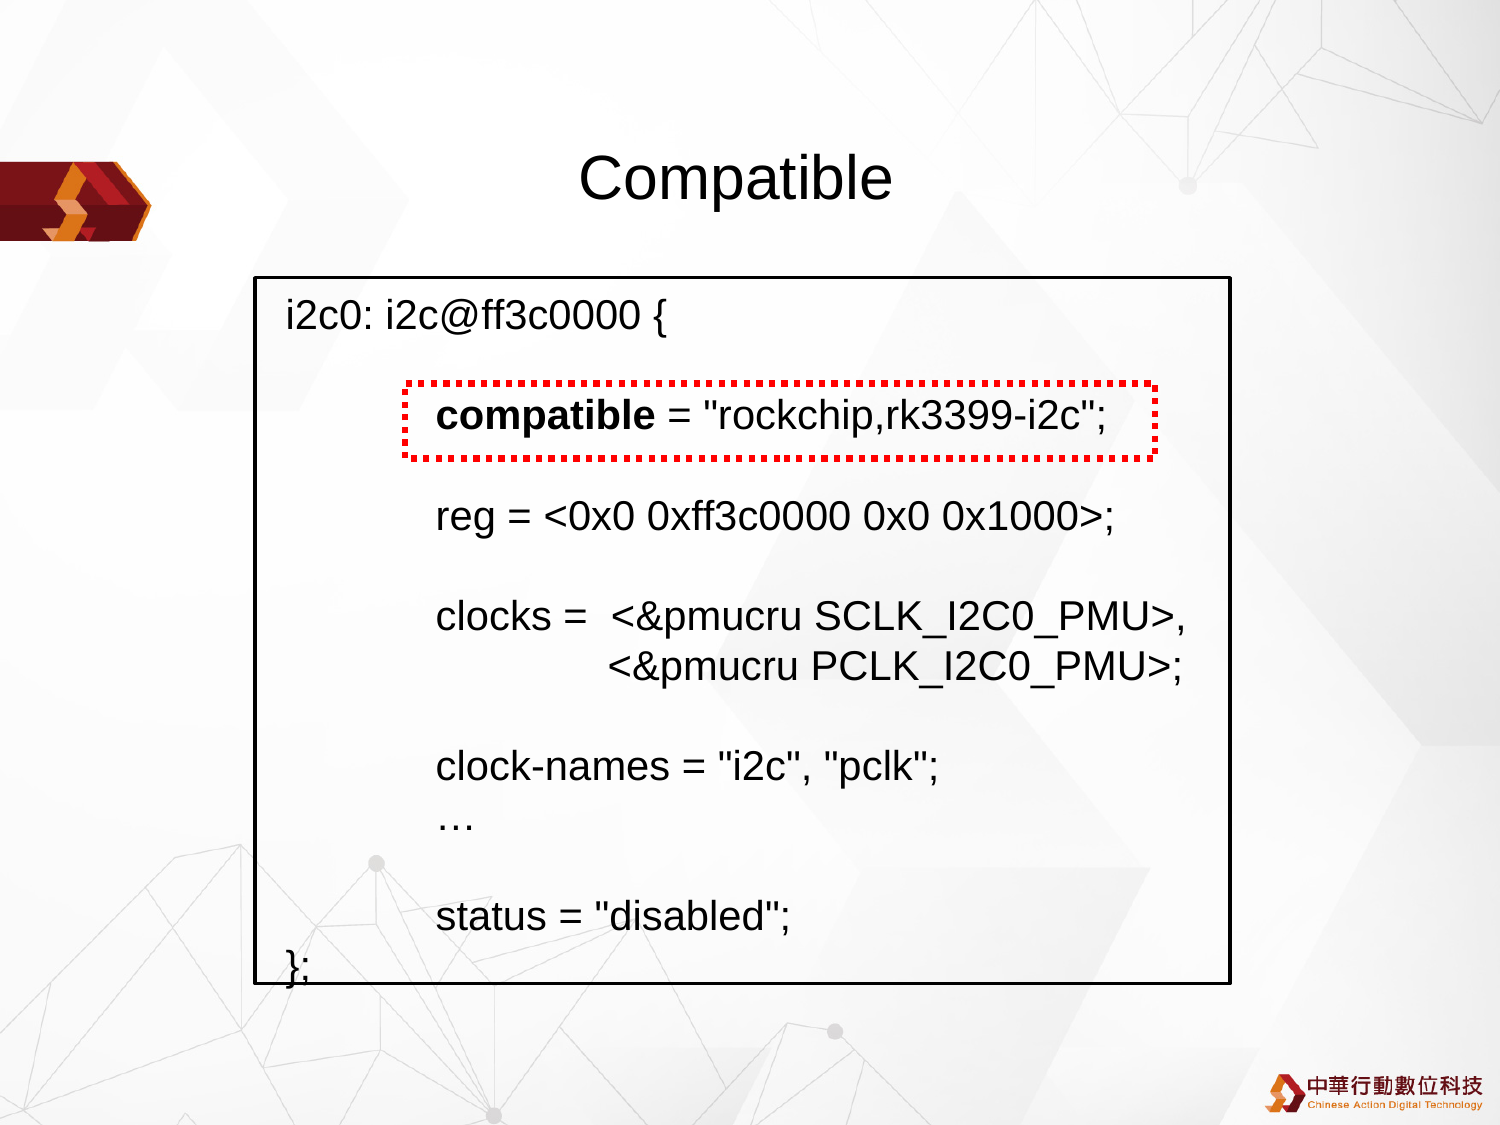

# Compatible
i2c0: i2c@ff3c0000 {
	compatible = "rockchip,rk3399-i2c";
	reg = <0x0 0xff3c0000 0x0 0x1000>;
	clocks = <&pmucru SCLK_I2C0_PMU>,
 <&pmucru PCLK_I2C0_PMU>;
	clock-names = "i2c", "pclk";
 …
	status = "disabled";
};